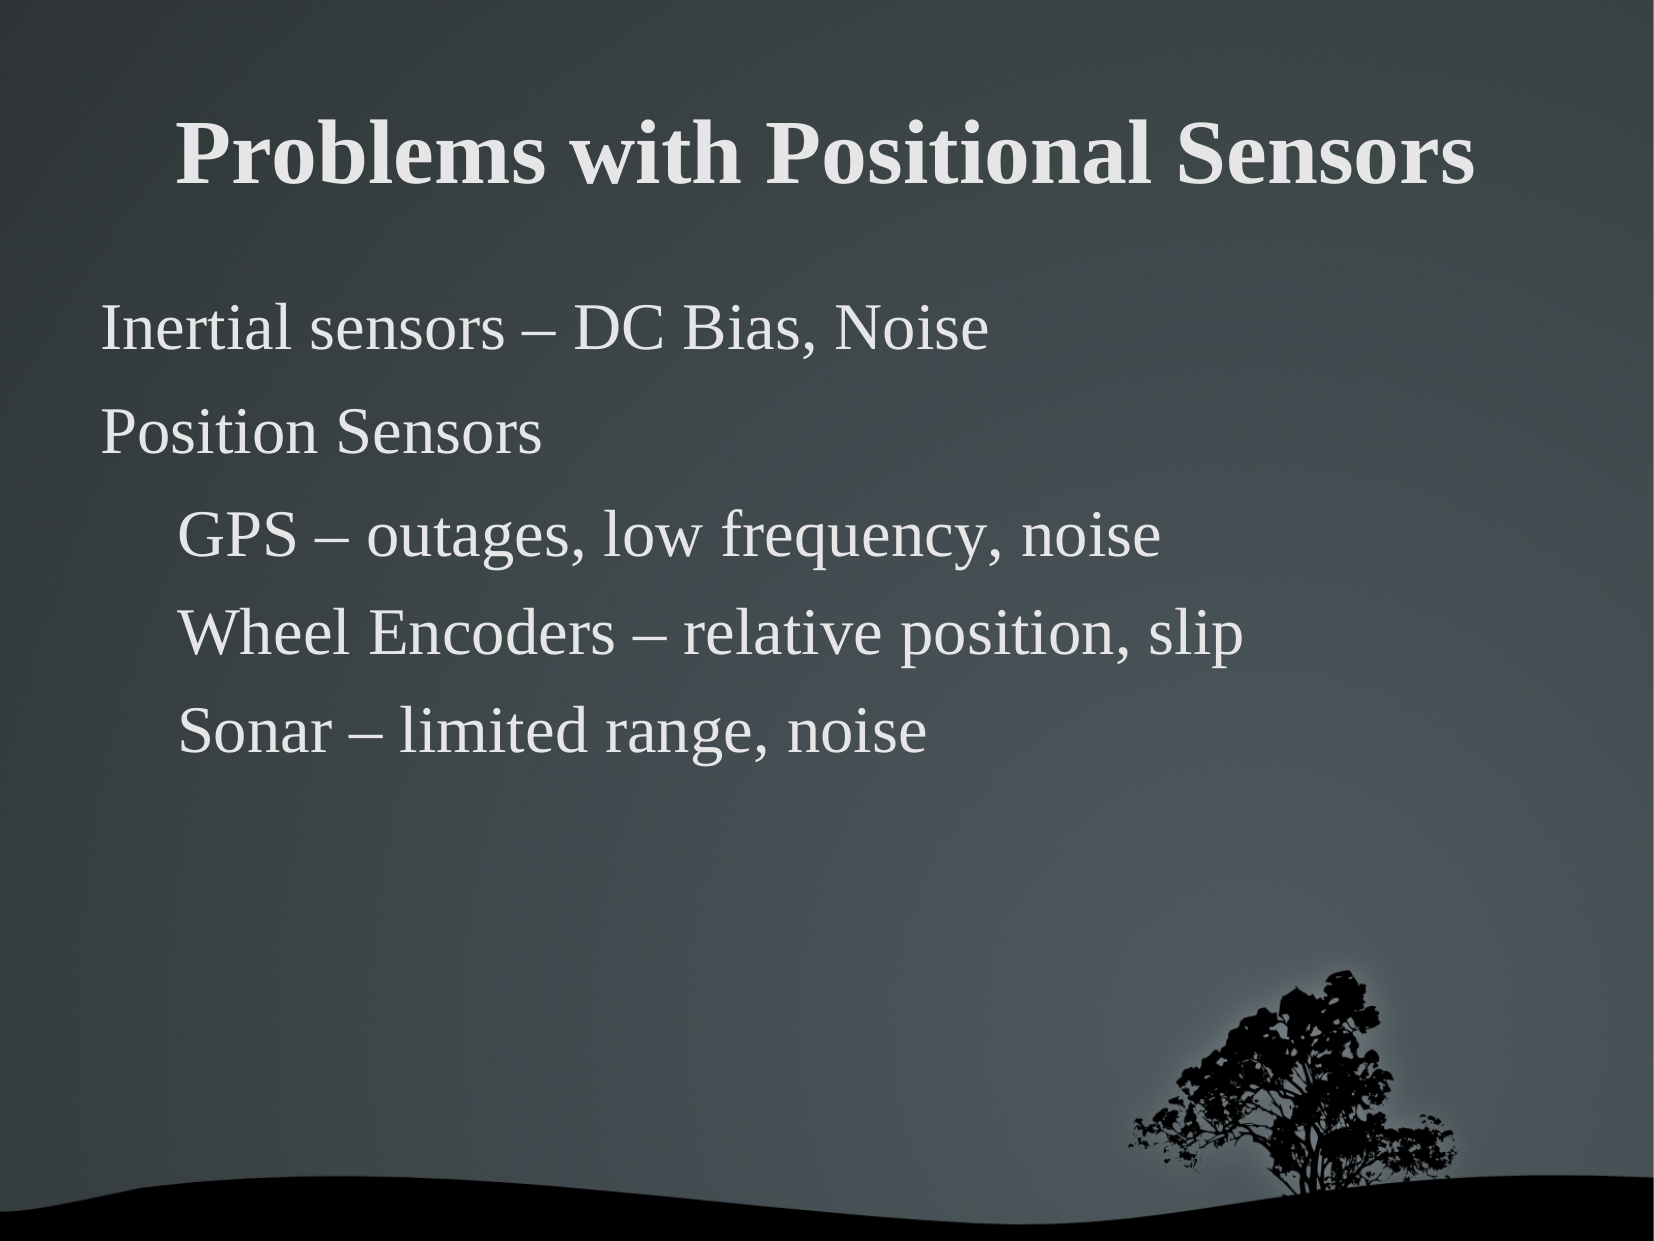

# Problems with Positional Sensors
Inertial sensors – DC Bias, Noise
Position Sensors
GPS – outages, low frequency, noise
Wheel Encoders – relative position, slip
Sonar – limited range, noise